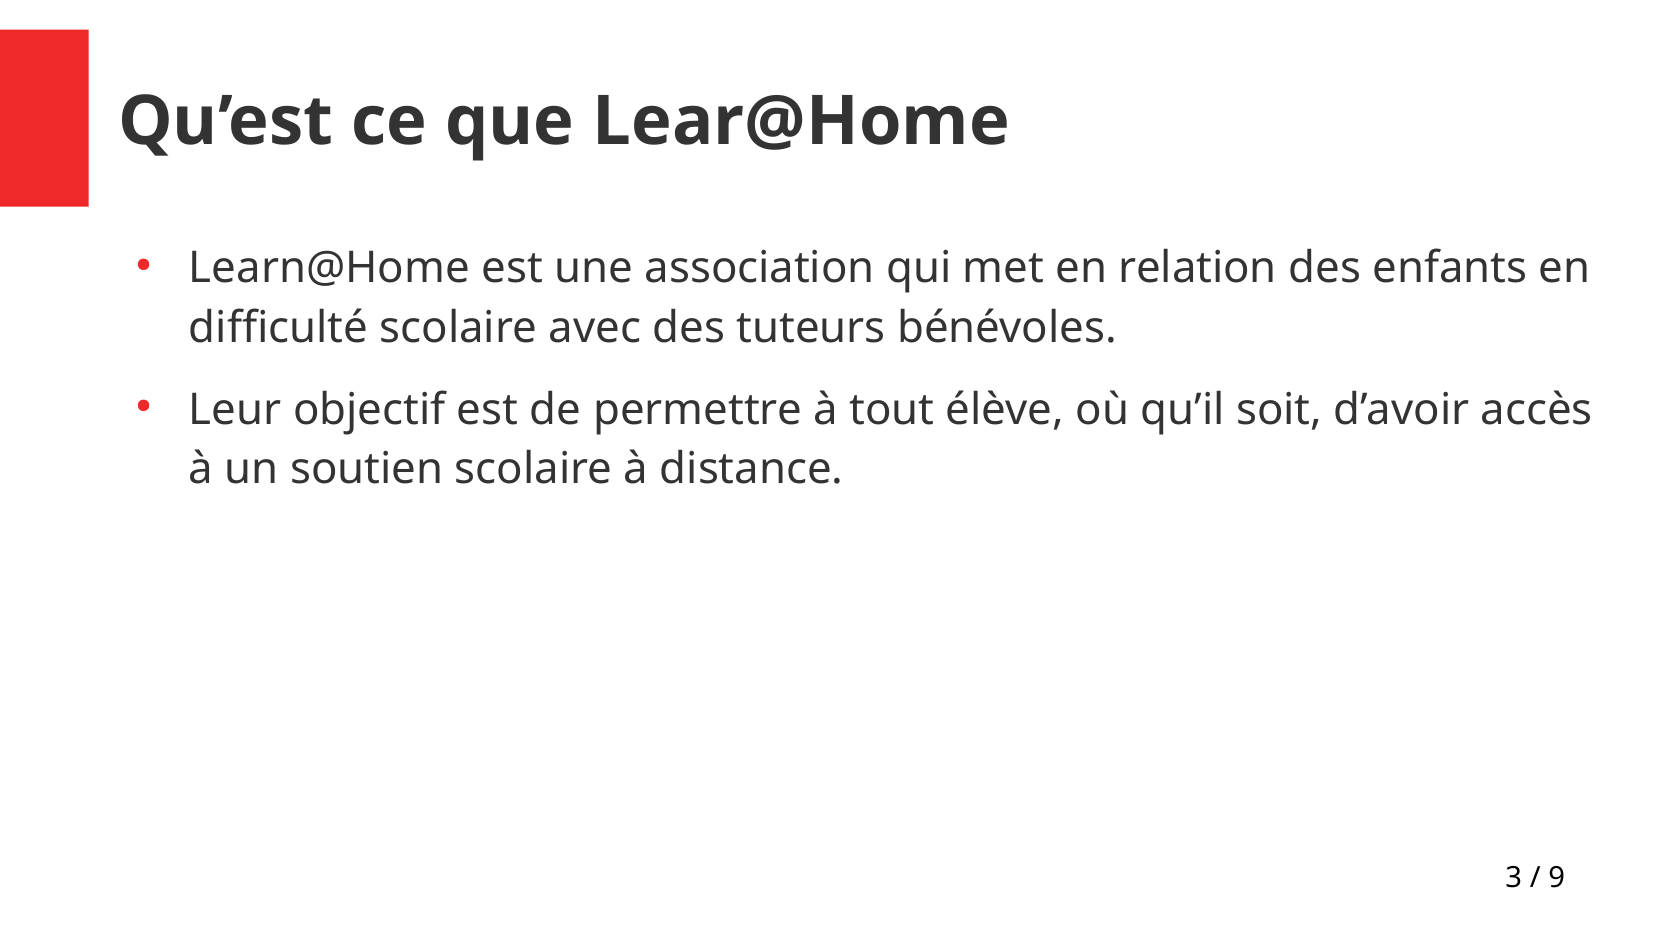

# Qu’est ce que Lear@Home
Learn@Home est une association qui met en relation des enfants en difficulté scolaire avec des tuteurs bénévoles.
Leur objectif est de permettre à tout élève, où qu’il soit, d’avoir accès à un soutien scolaire à distance.
3